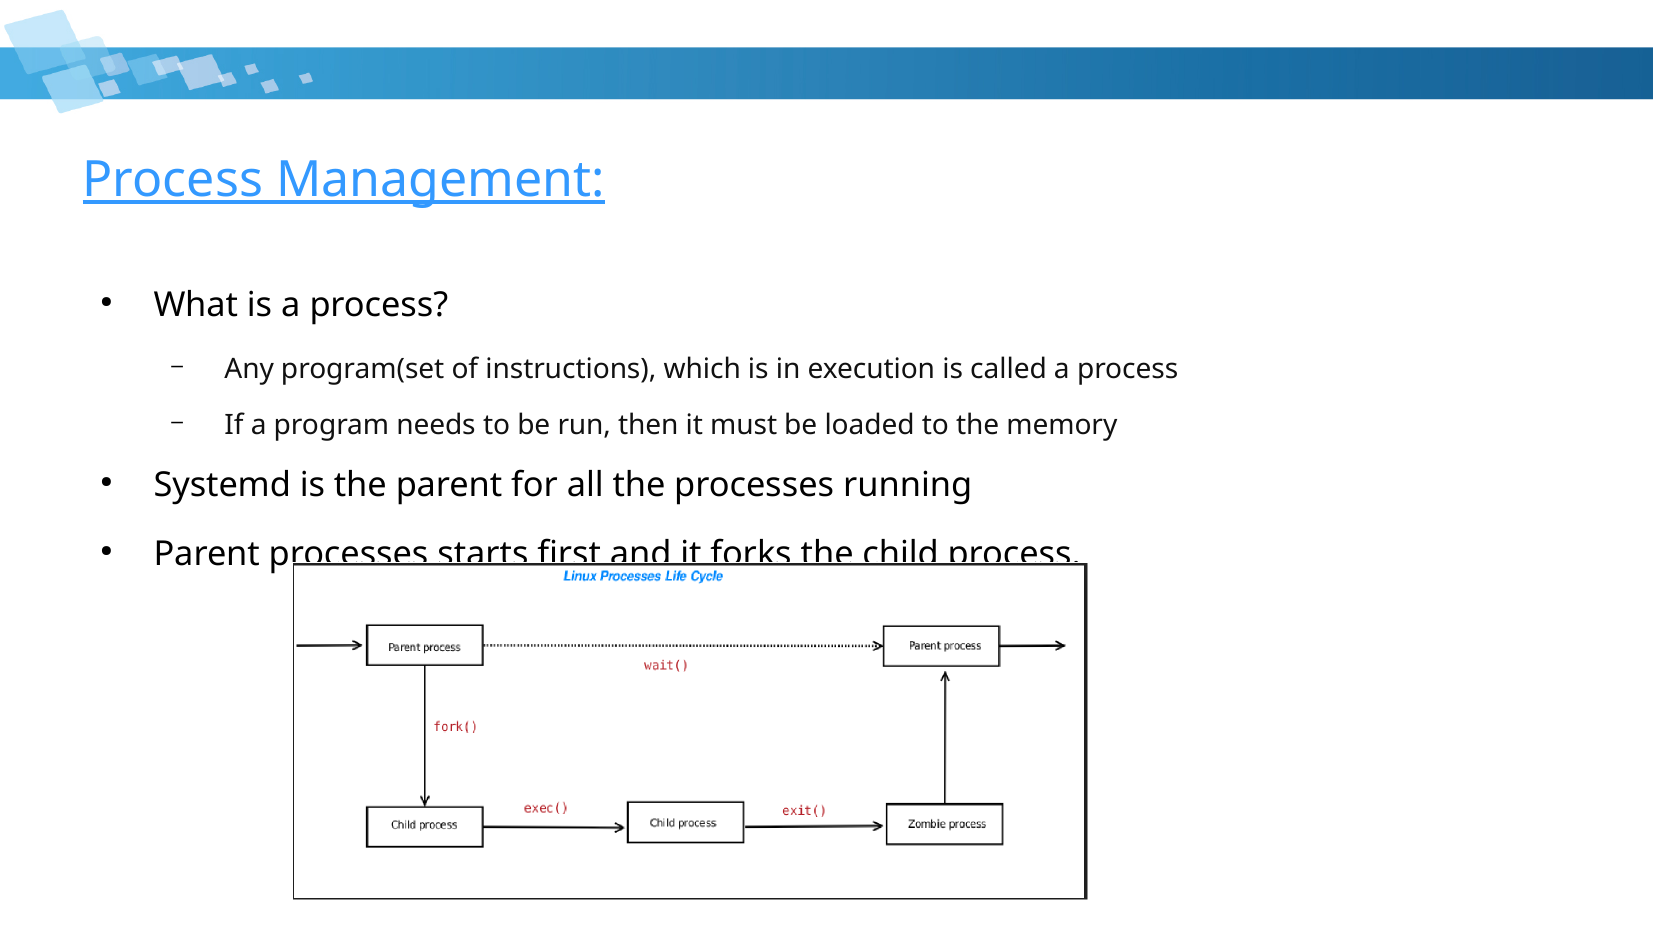

# Process Management:
What is a process?
Any program(set of instructions), which is in execution is called a process
If a program needs to be run, then it must be loaded to the memory
Systemd is the parent for all the processes running
Parent processes starts first and it forks the child process.